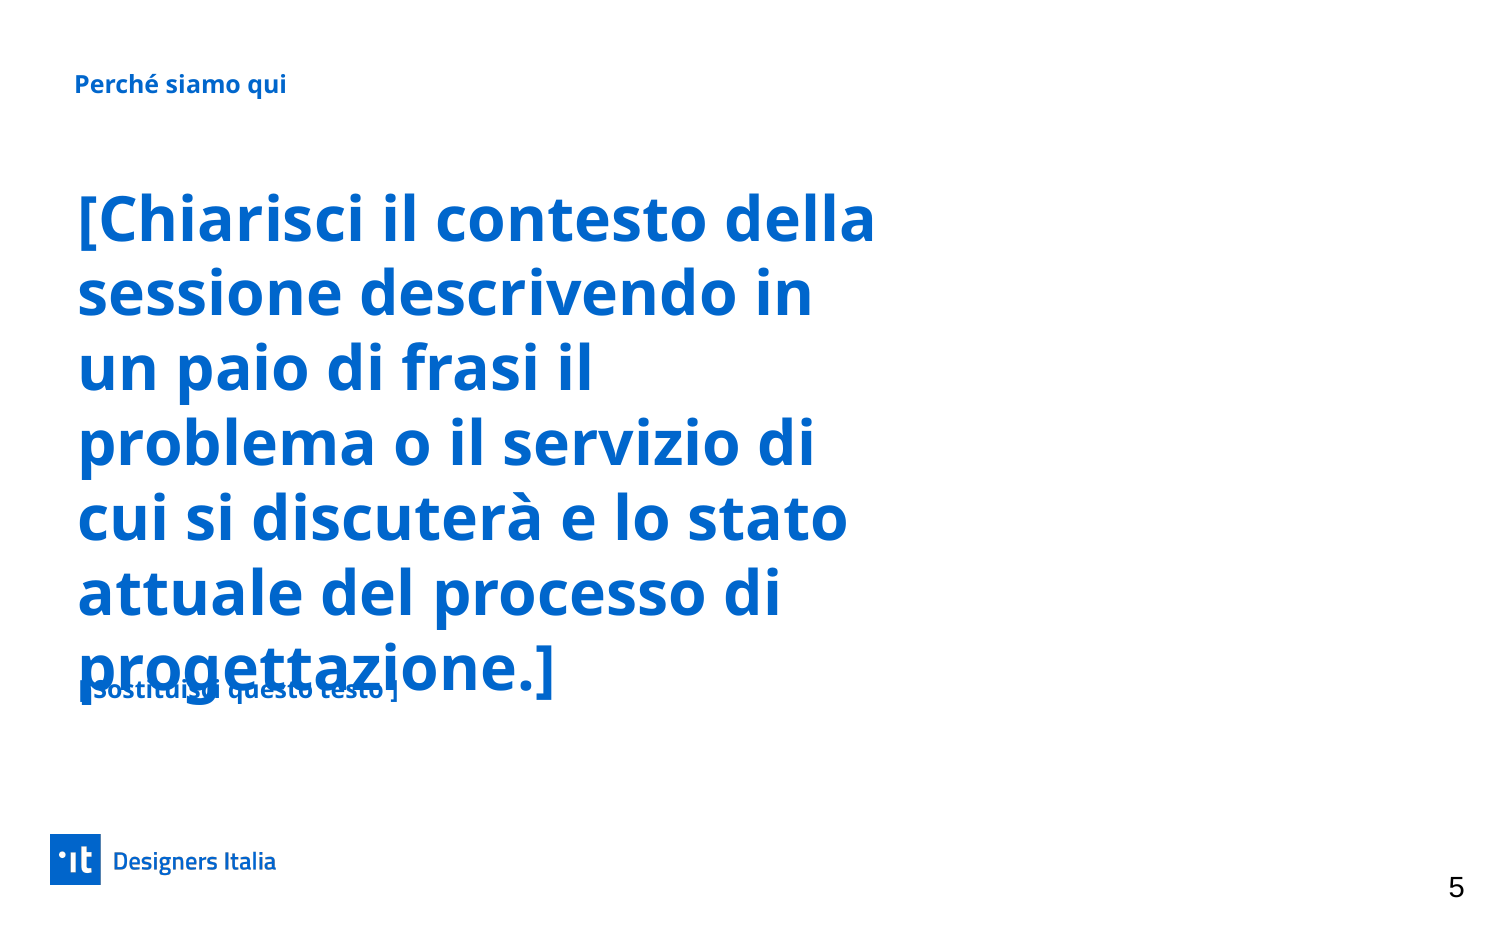

Perché siamo qui
[Chiarisci il contesto della sessione descrivendo in un paio di frasi il problema o il servizio di cui si discuterà e lo stato attuale del processo di progettazione.]
[ Sostituisci questo testo ]